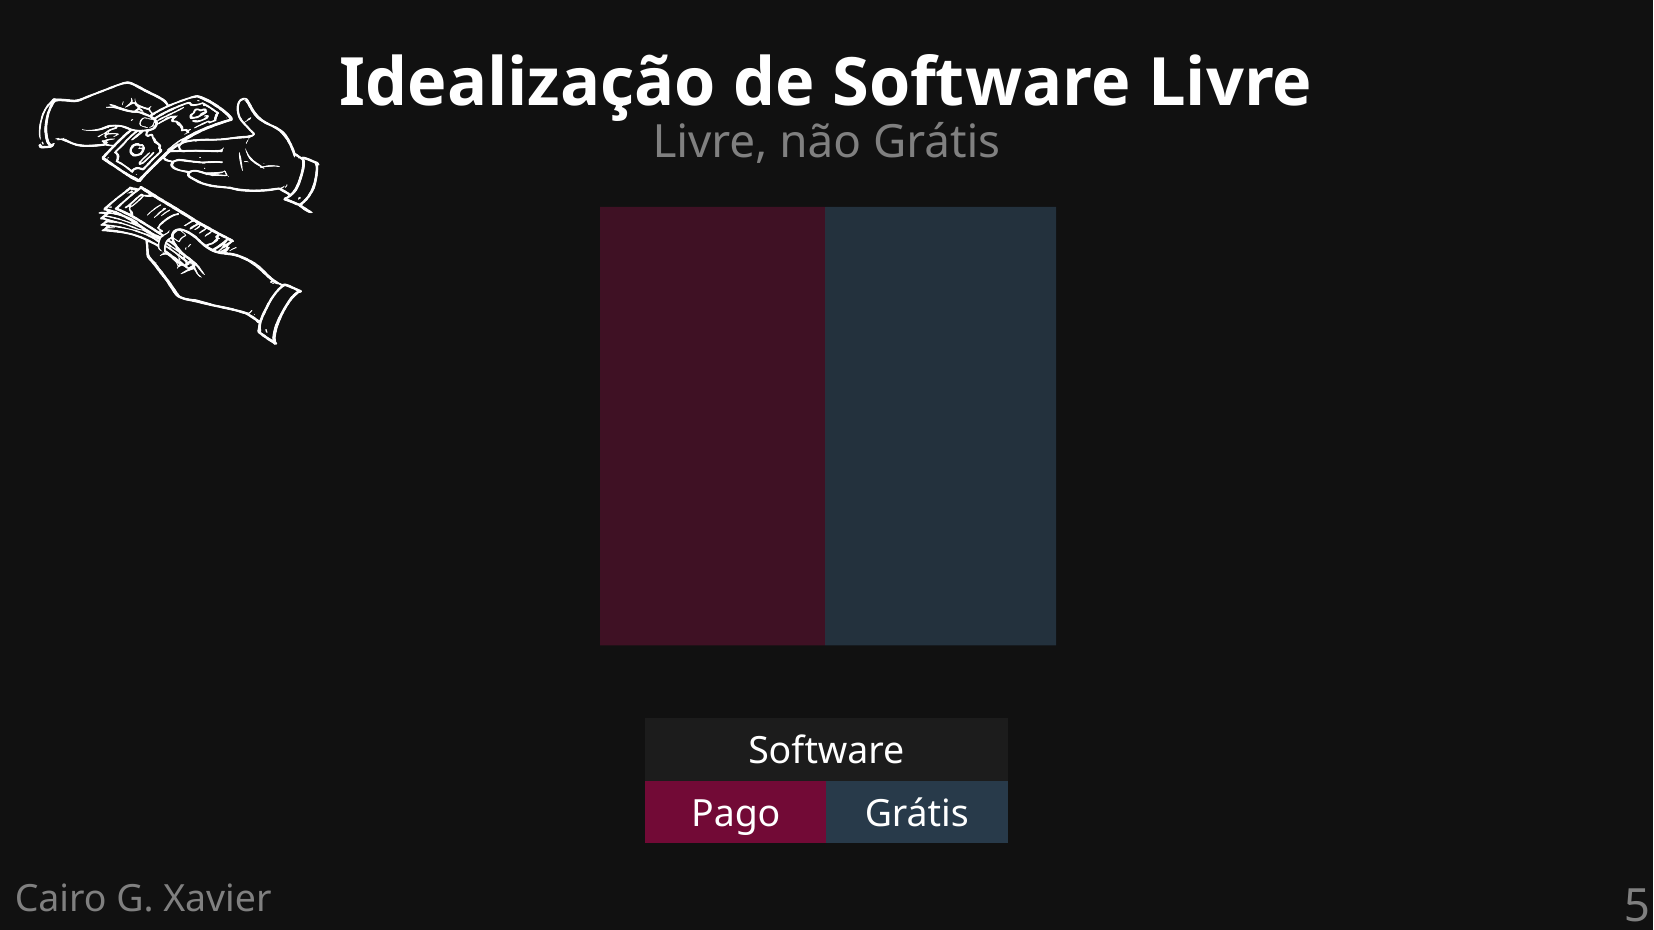

Idealização de Software Livre
Livre, não Grátis
| Software | |
| --- | --- |
| Pago | Grátis |
Cairo G. Xavier